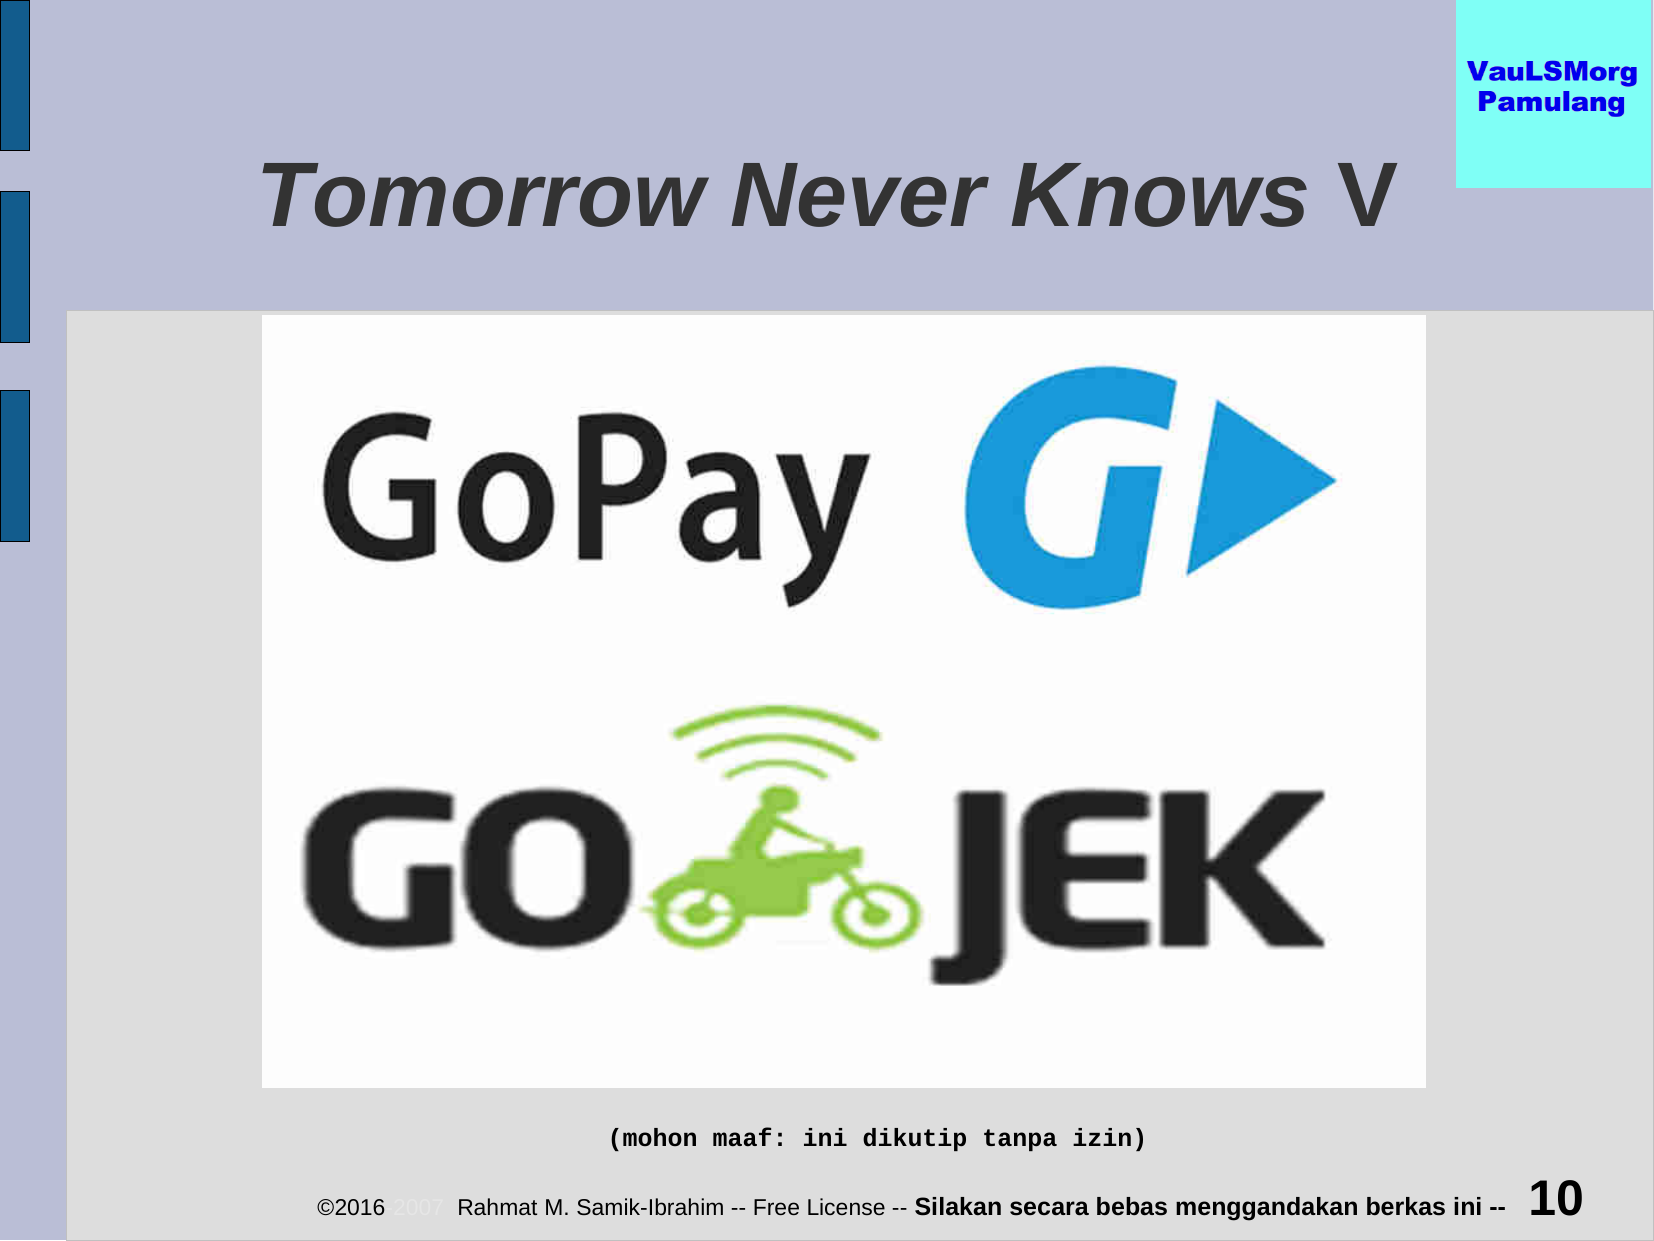

# Tomorrow Never Knows V
(mohon maaf: ini dikutip tanpa izin)